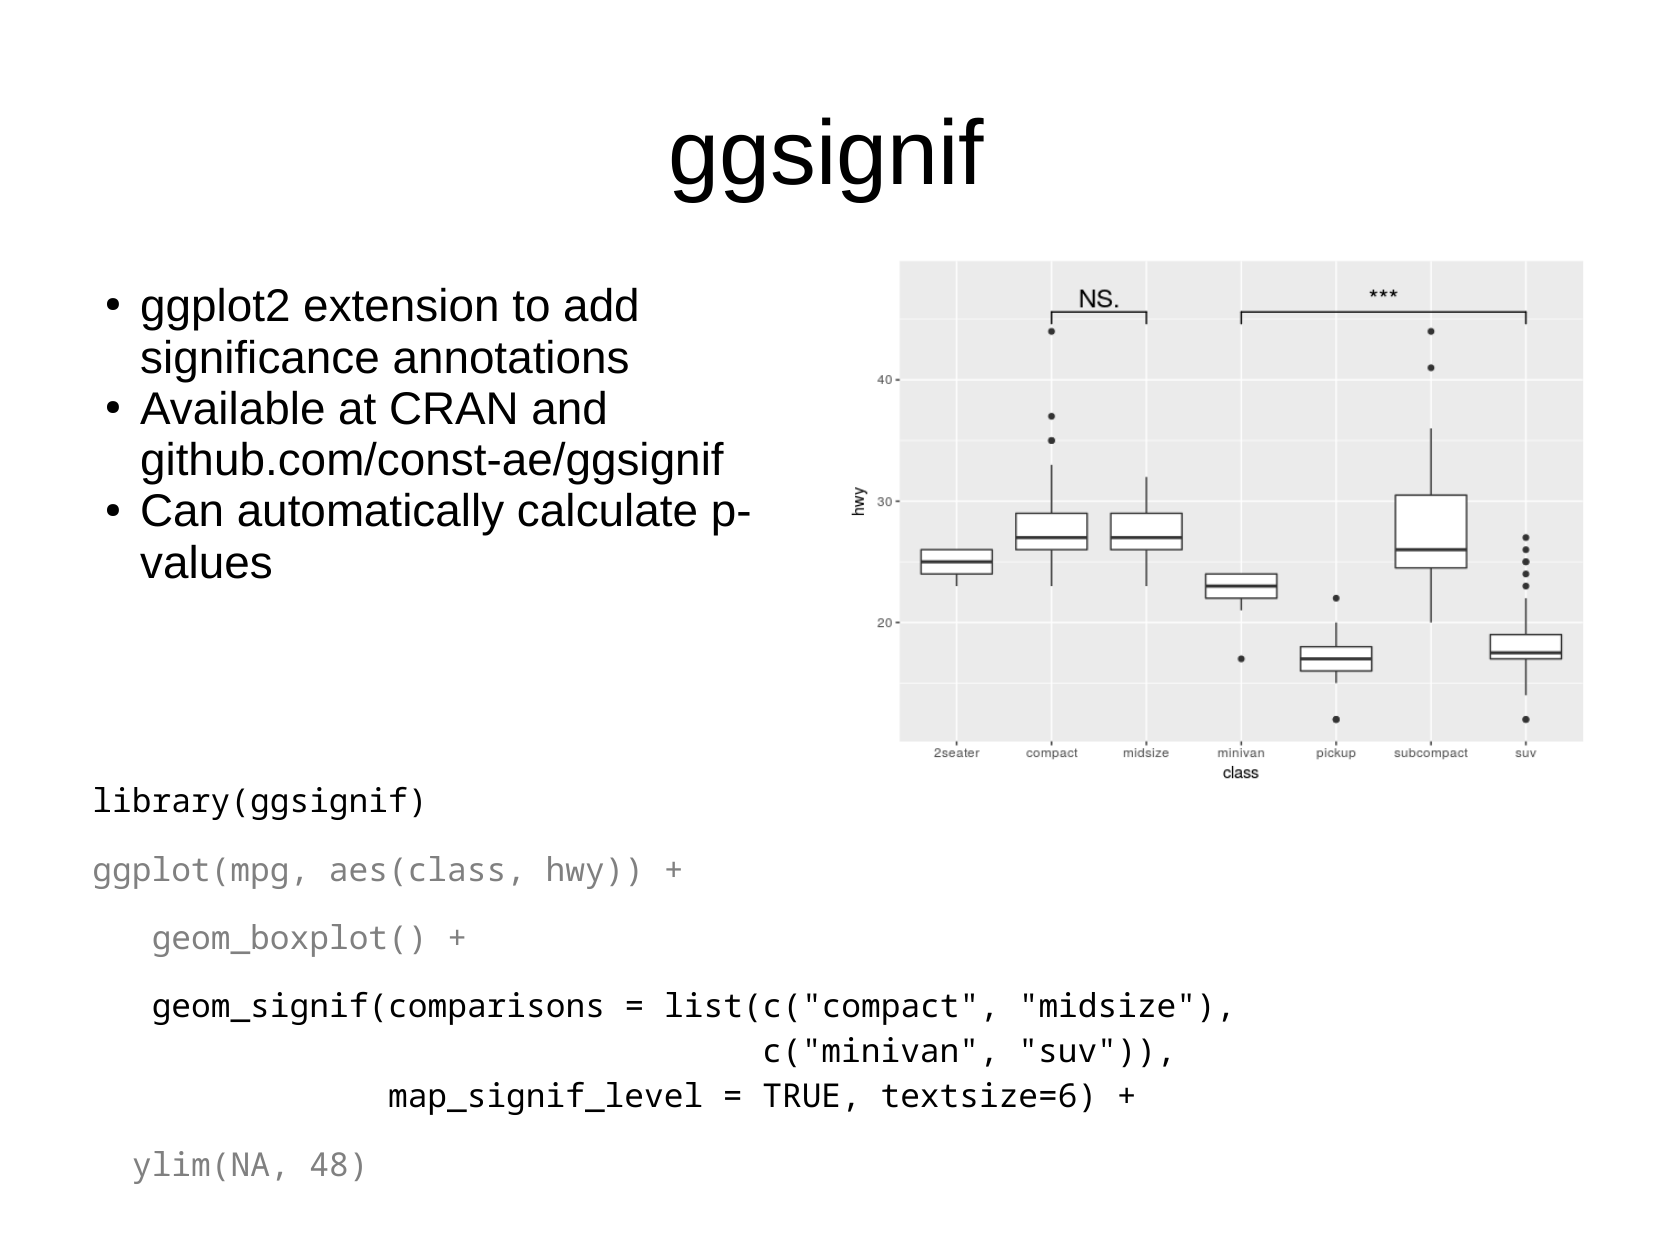

# ggsignif
ggplot2 extension to add significance annotations
Available at CRAN and
github.com/const-ae/ggsignif
Can automatically calculate p-values
library(ggsignif)
ggplot(mpg, aes(class, hwy)) +
 geom_boxplot() +
 geom_signif(comparisons = list(c("compact", "midsize"),
 c("minivan", "suv")),
 map_signif_level = TRUE, textsize=6) +
 ylim(NA, 48)